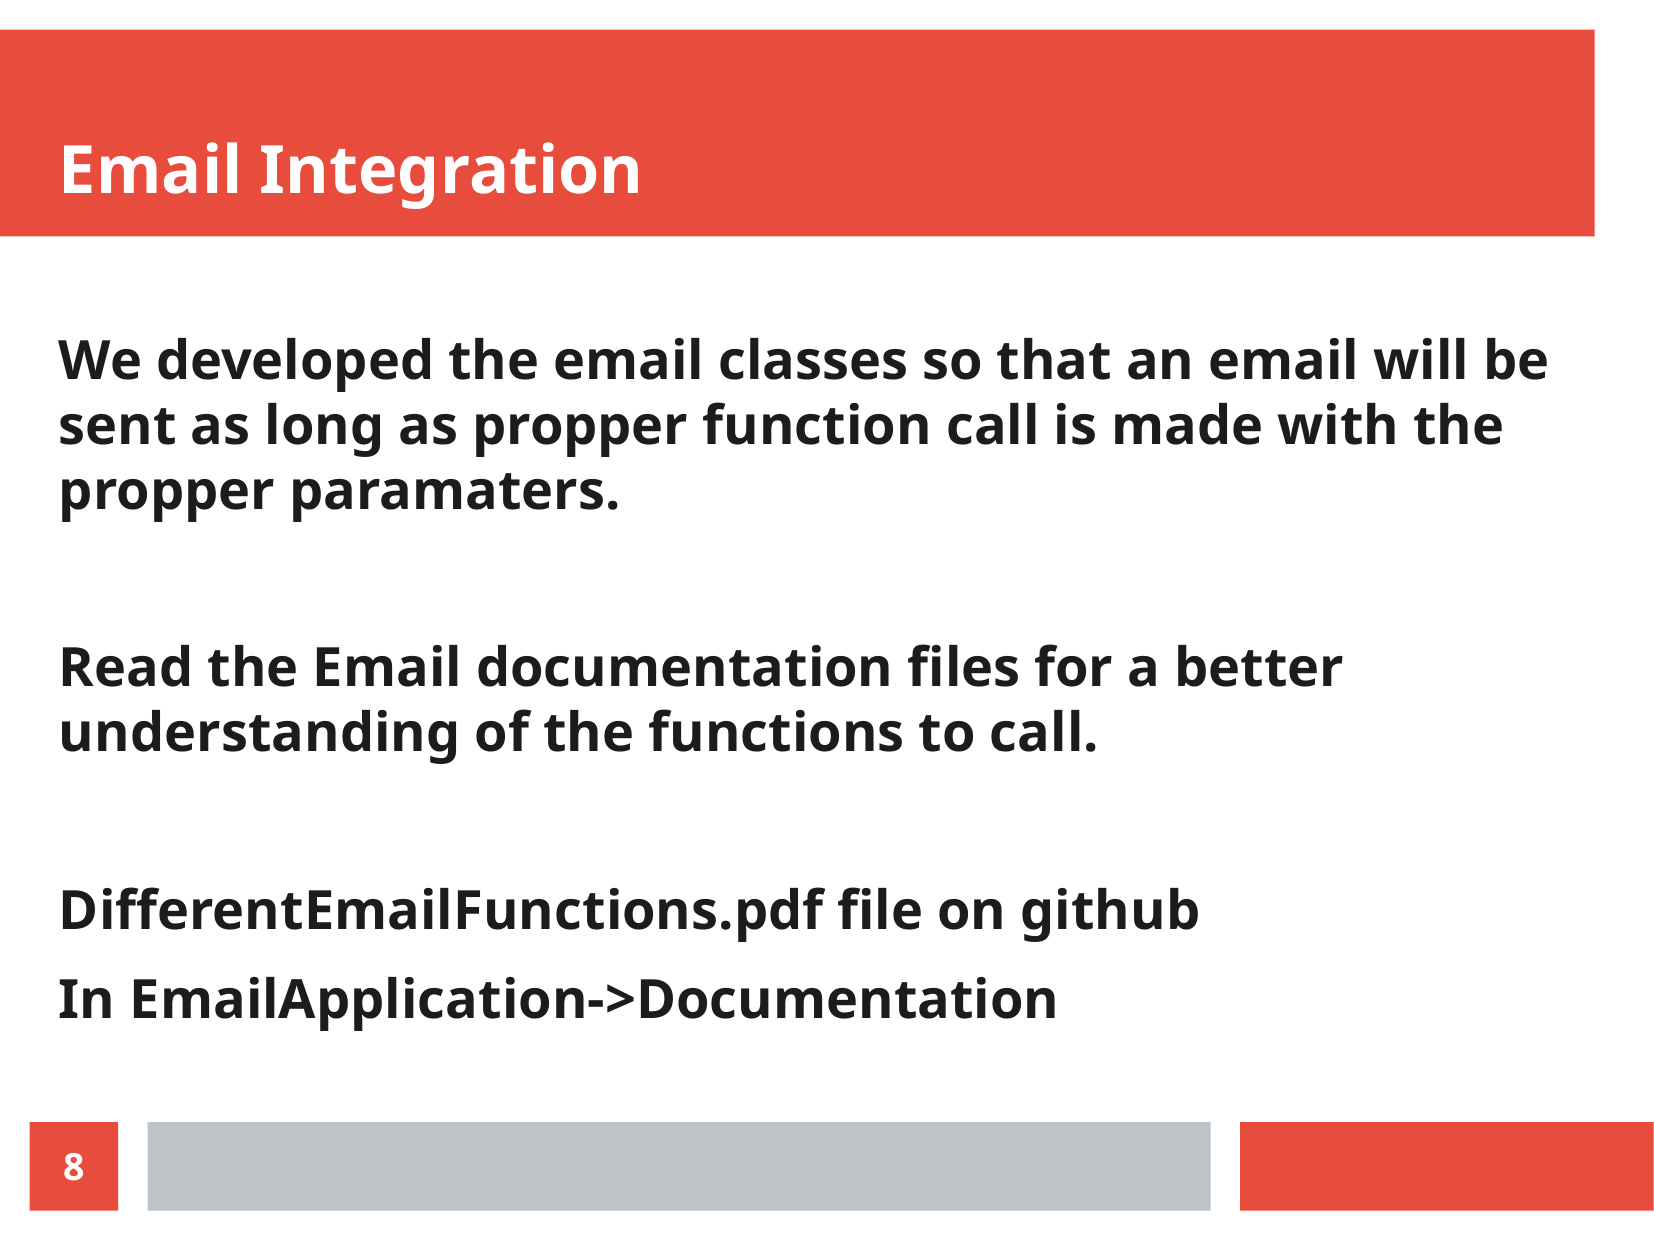

# Email Integration
We developed the email classes so that an email will be sent as long as propper function call is made with the propper paramaters.
Read the Email documentation files for a better understanding of the functions to call.
DifferentEmailFunctions.pdf file on github
In EmailApplication->Documentation